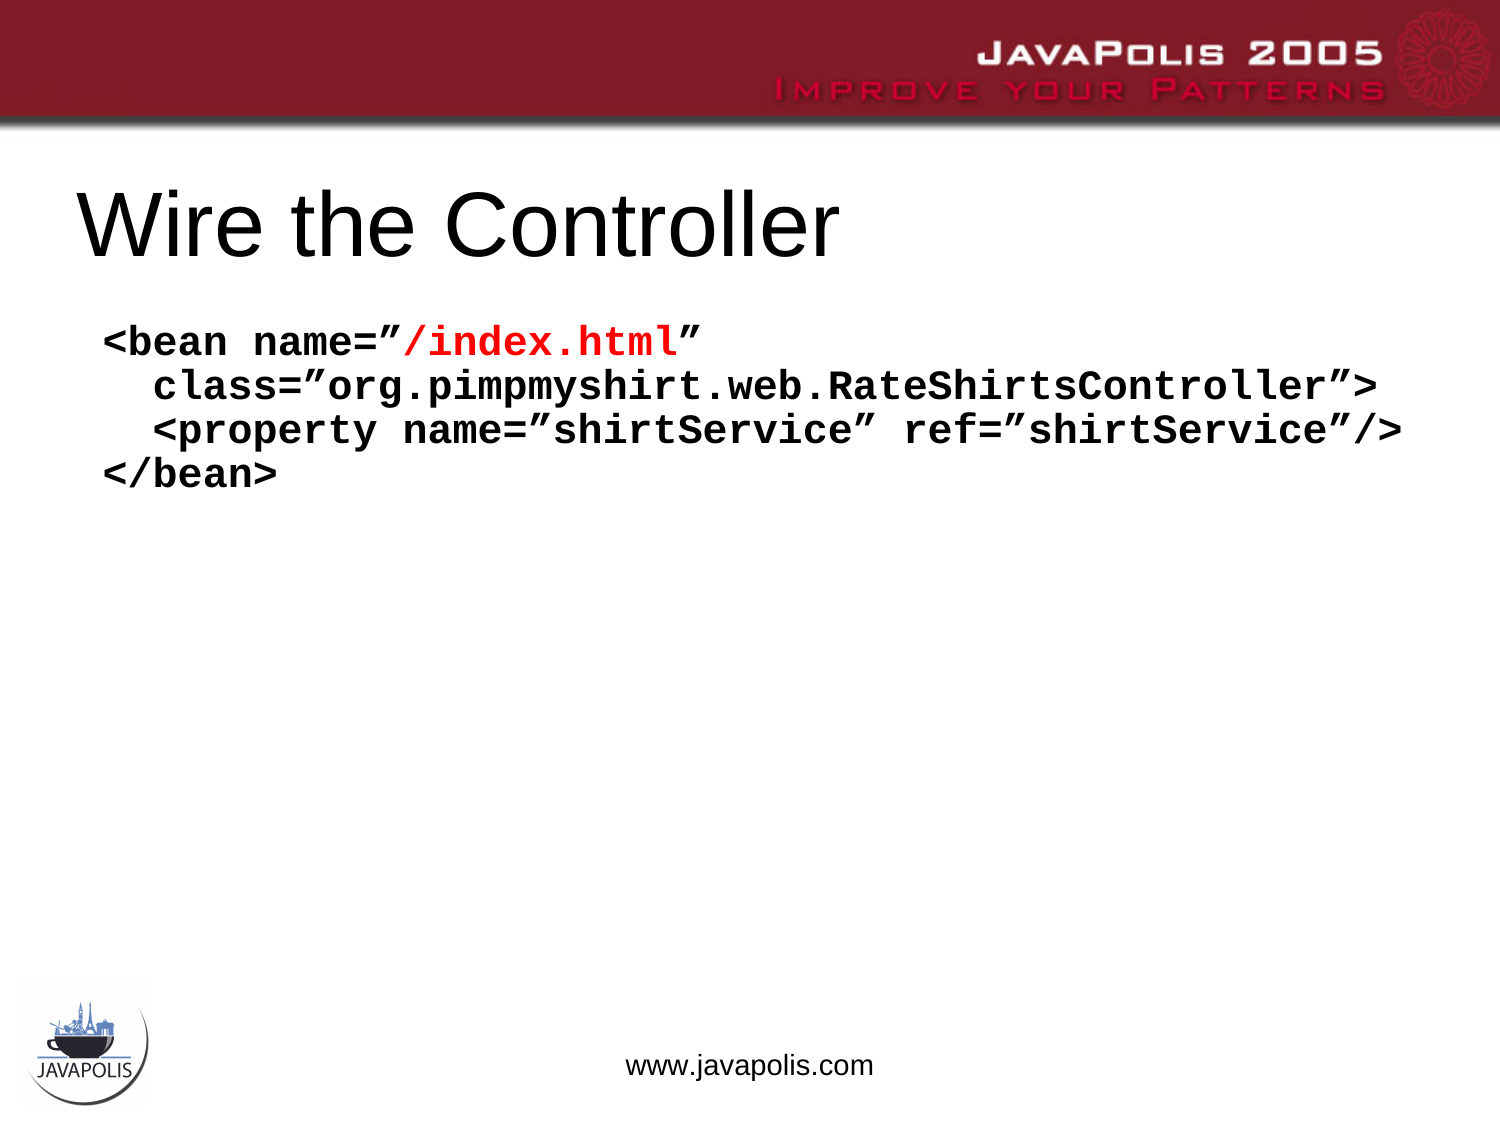

# Wire the Controller
<bean name=”/index.html”
 class=”org.pimpmyshirt.web.RateShirtsController”>
 <property name=”shirtService” ref=”shirtService”/>
</bean>